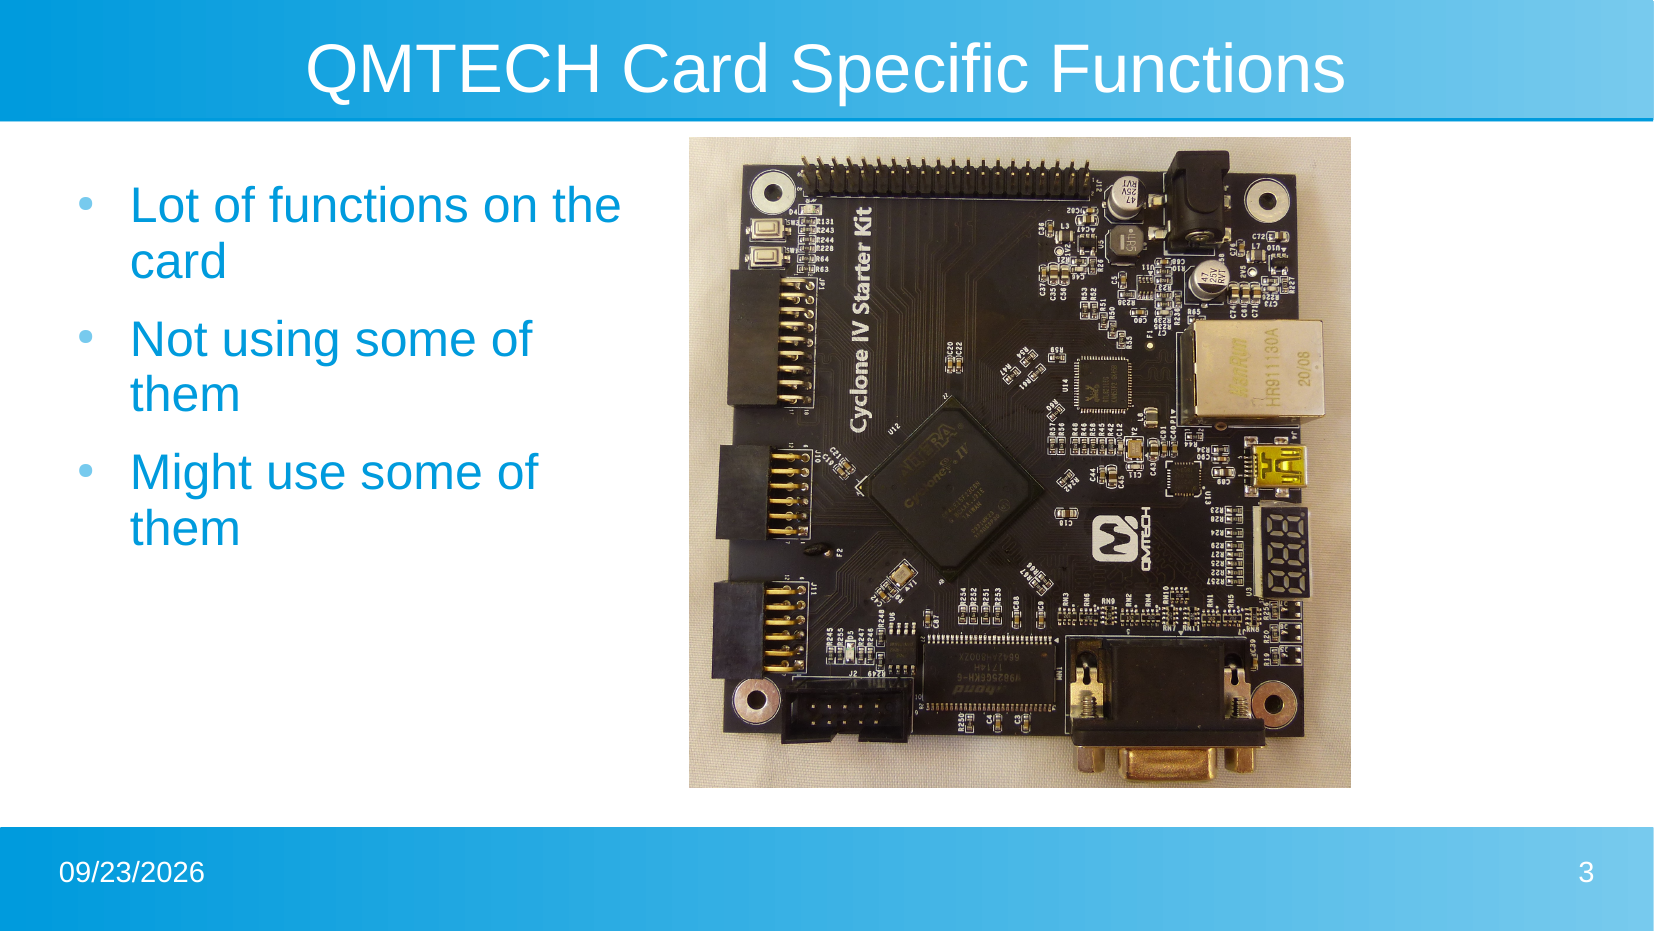

# QMTECH Card Specific Functions
Lot of functions on the card
Not using some of them
Might use some of them
3